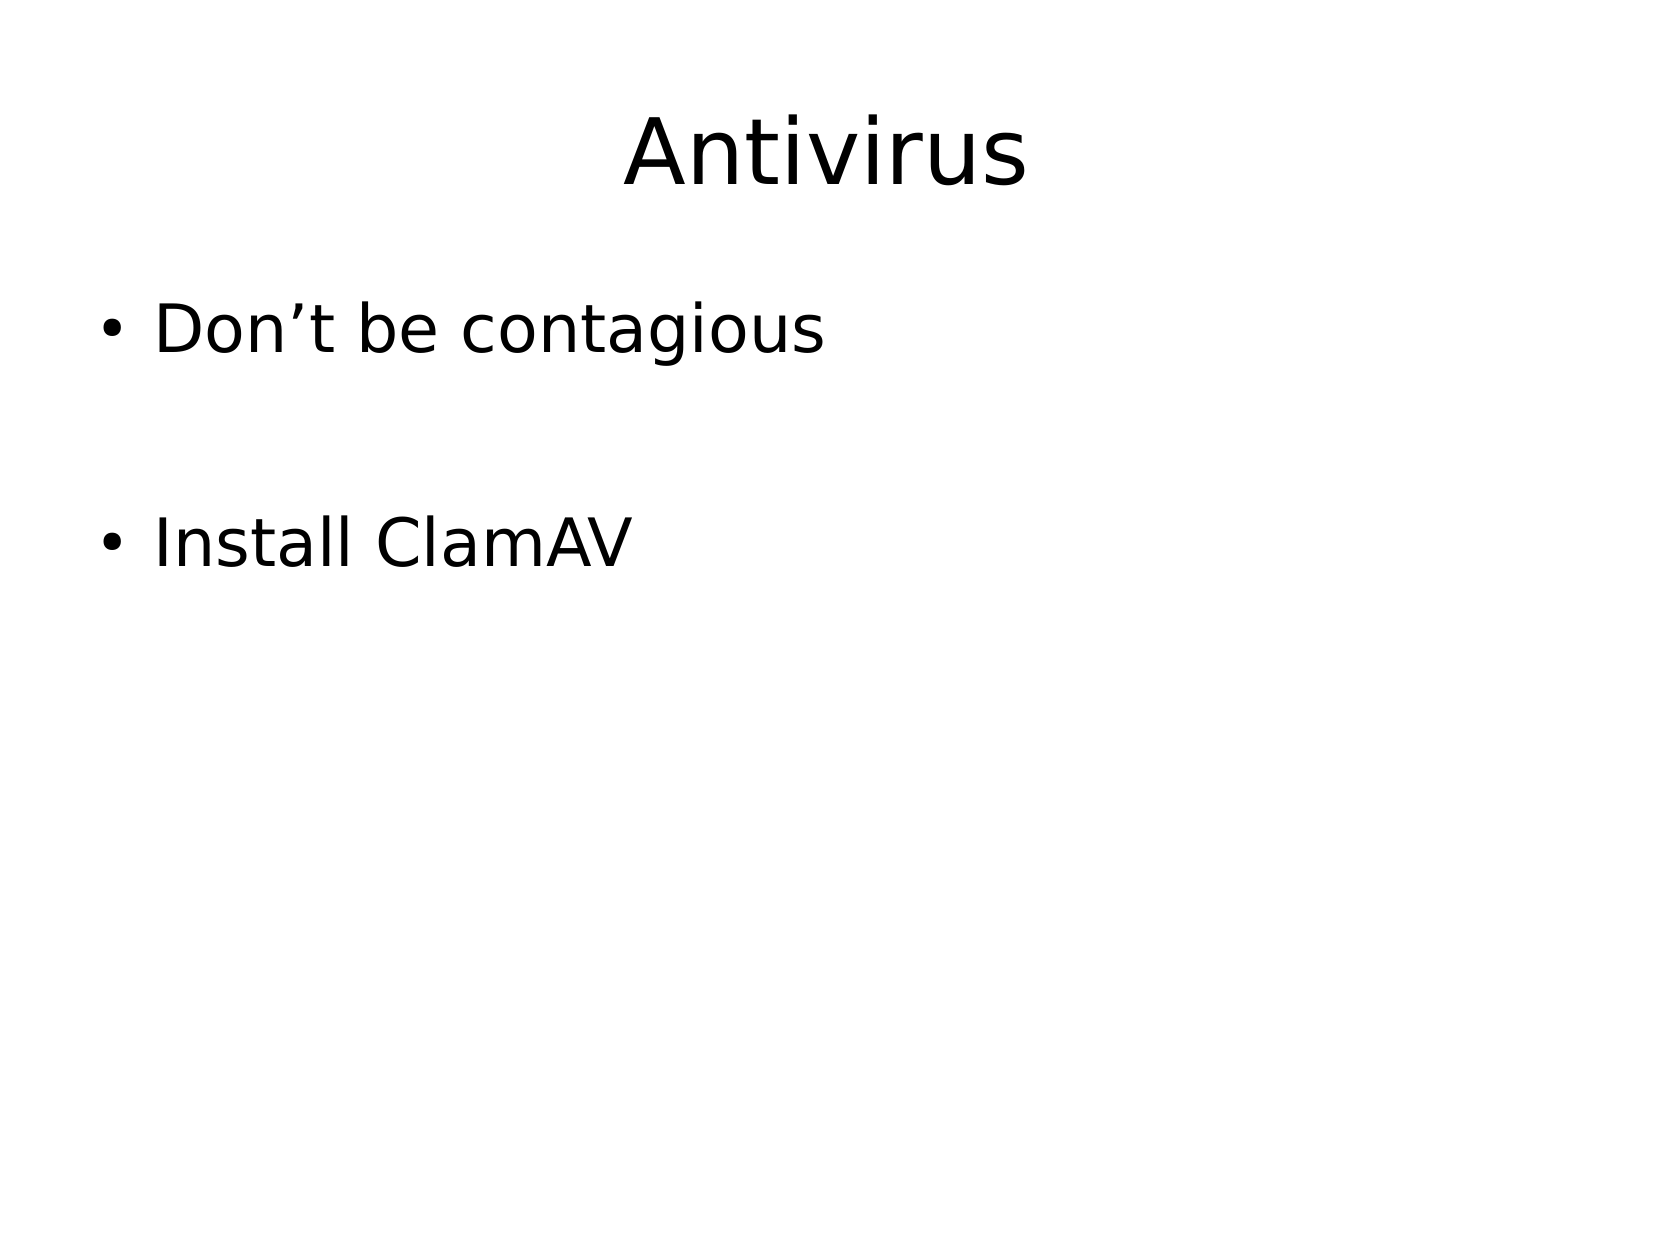

# Antivirus
Don’t be contagious
Install ClamAV